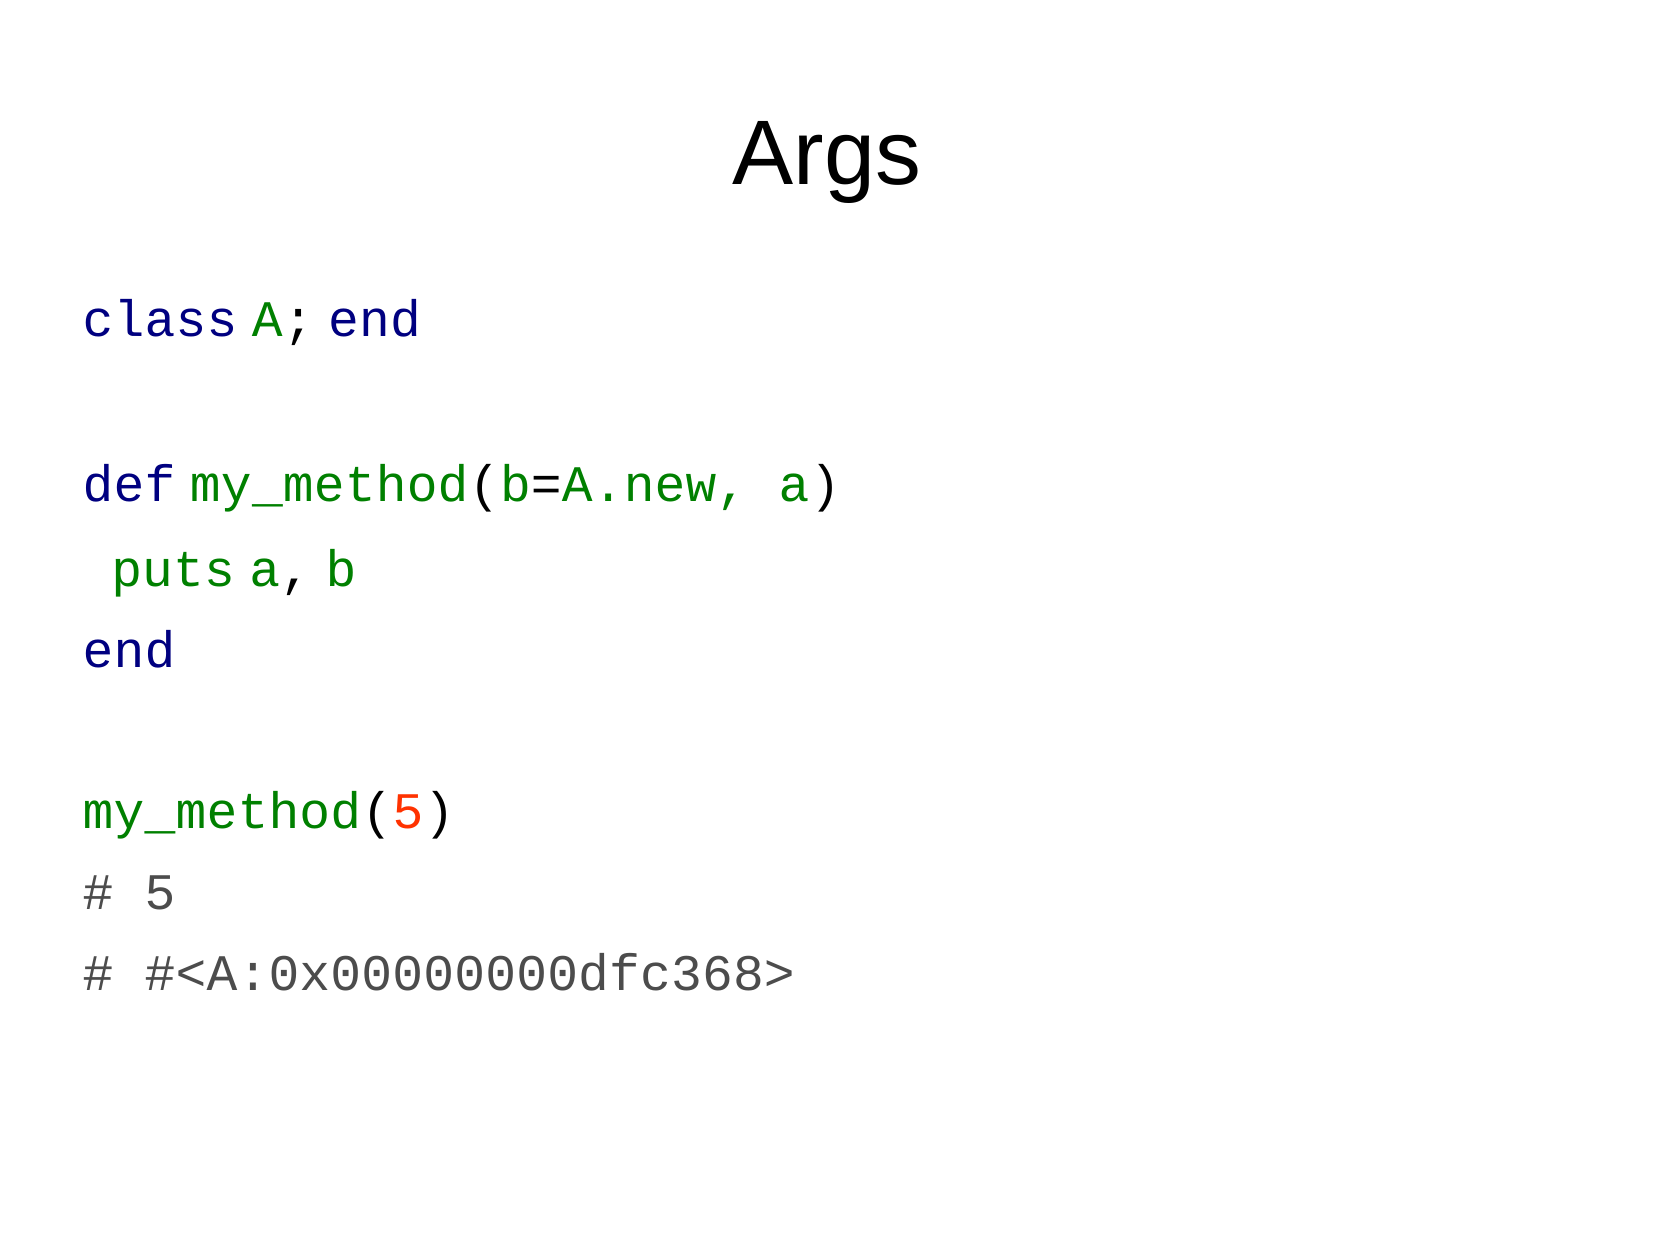

# Args
class A; end
def my_method(b=A.new, a)
 puts a, b
end
my_method(5)
# 5
# #<A:0x00000000dfc368>